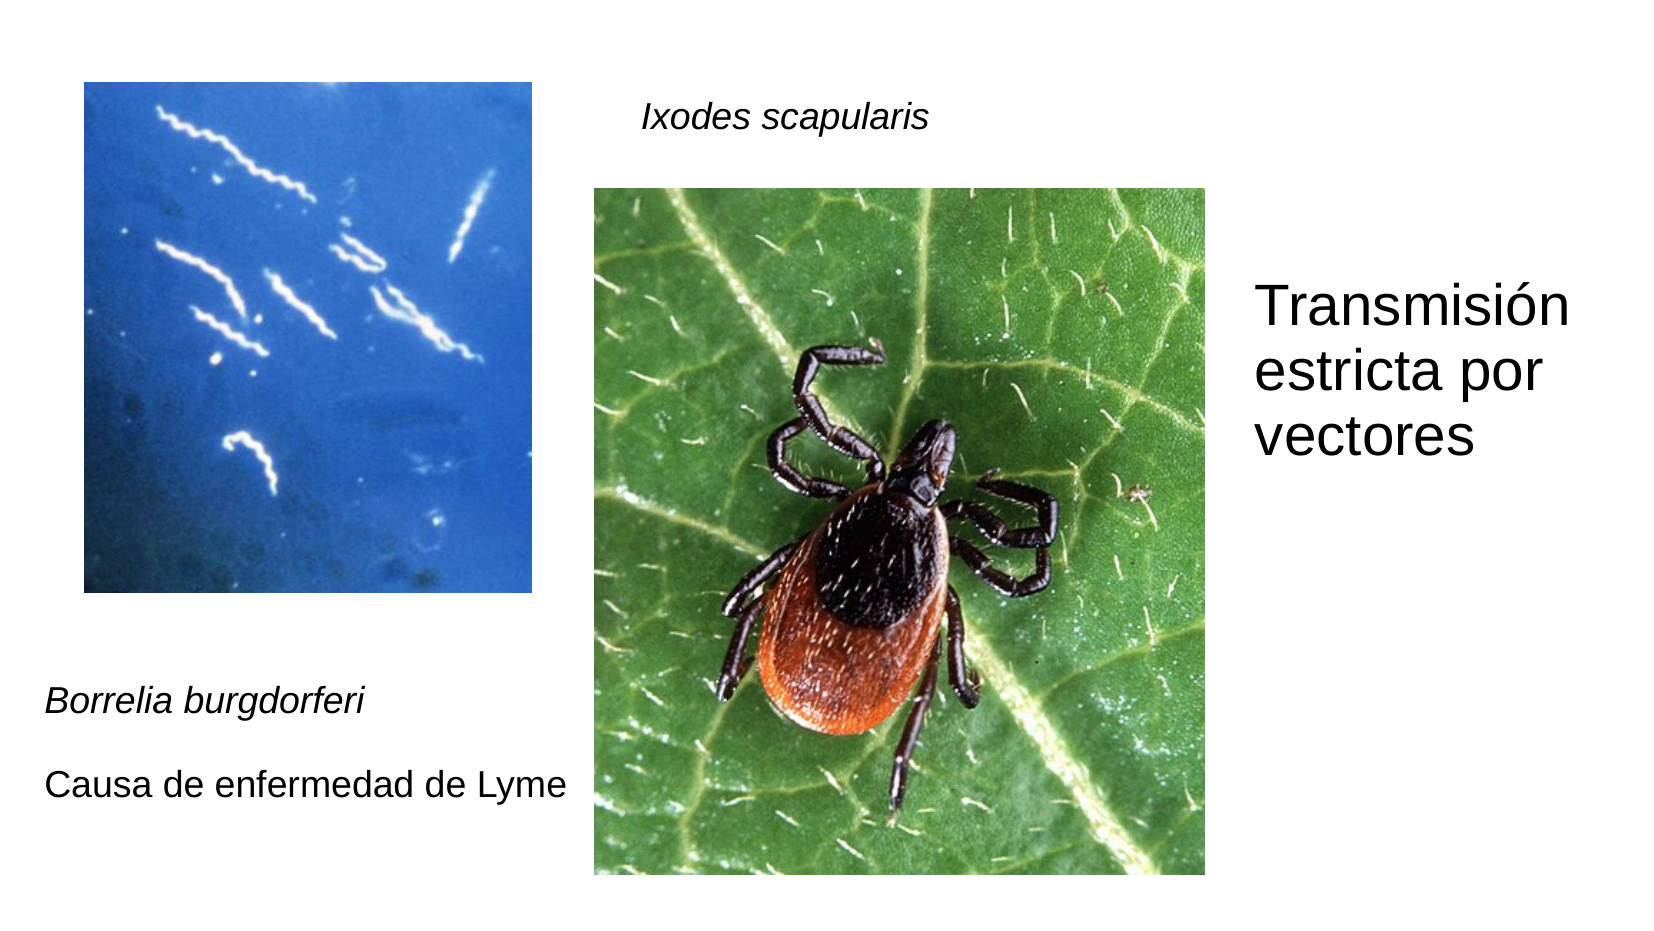

Ixodes scapularis
Transmisión estricta por vectores
Borrelia burgdorferi
Causa de enfermedad de Lyme